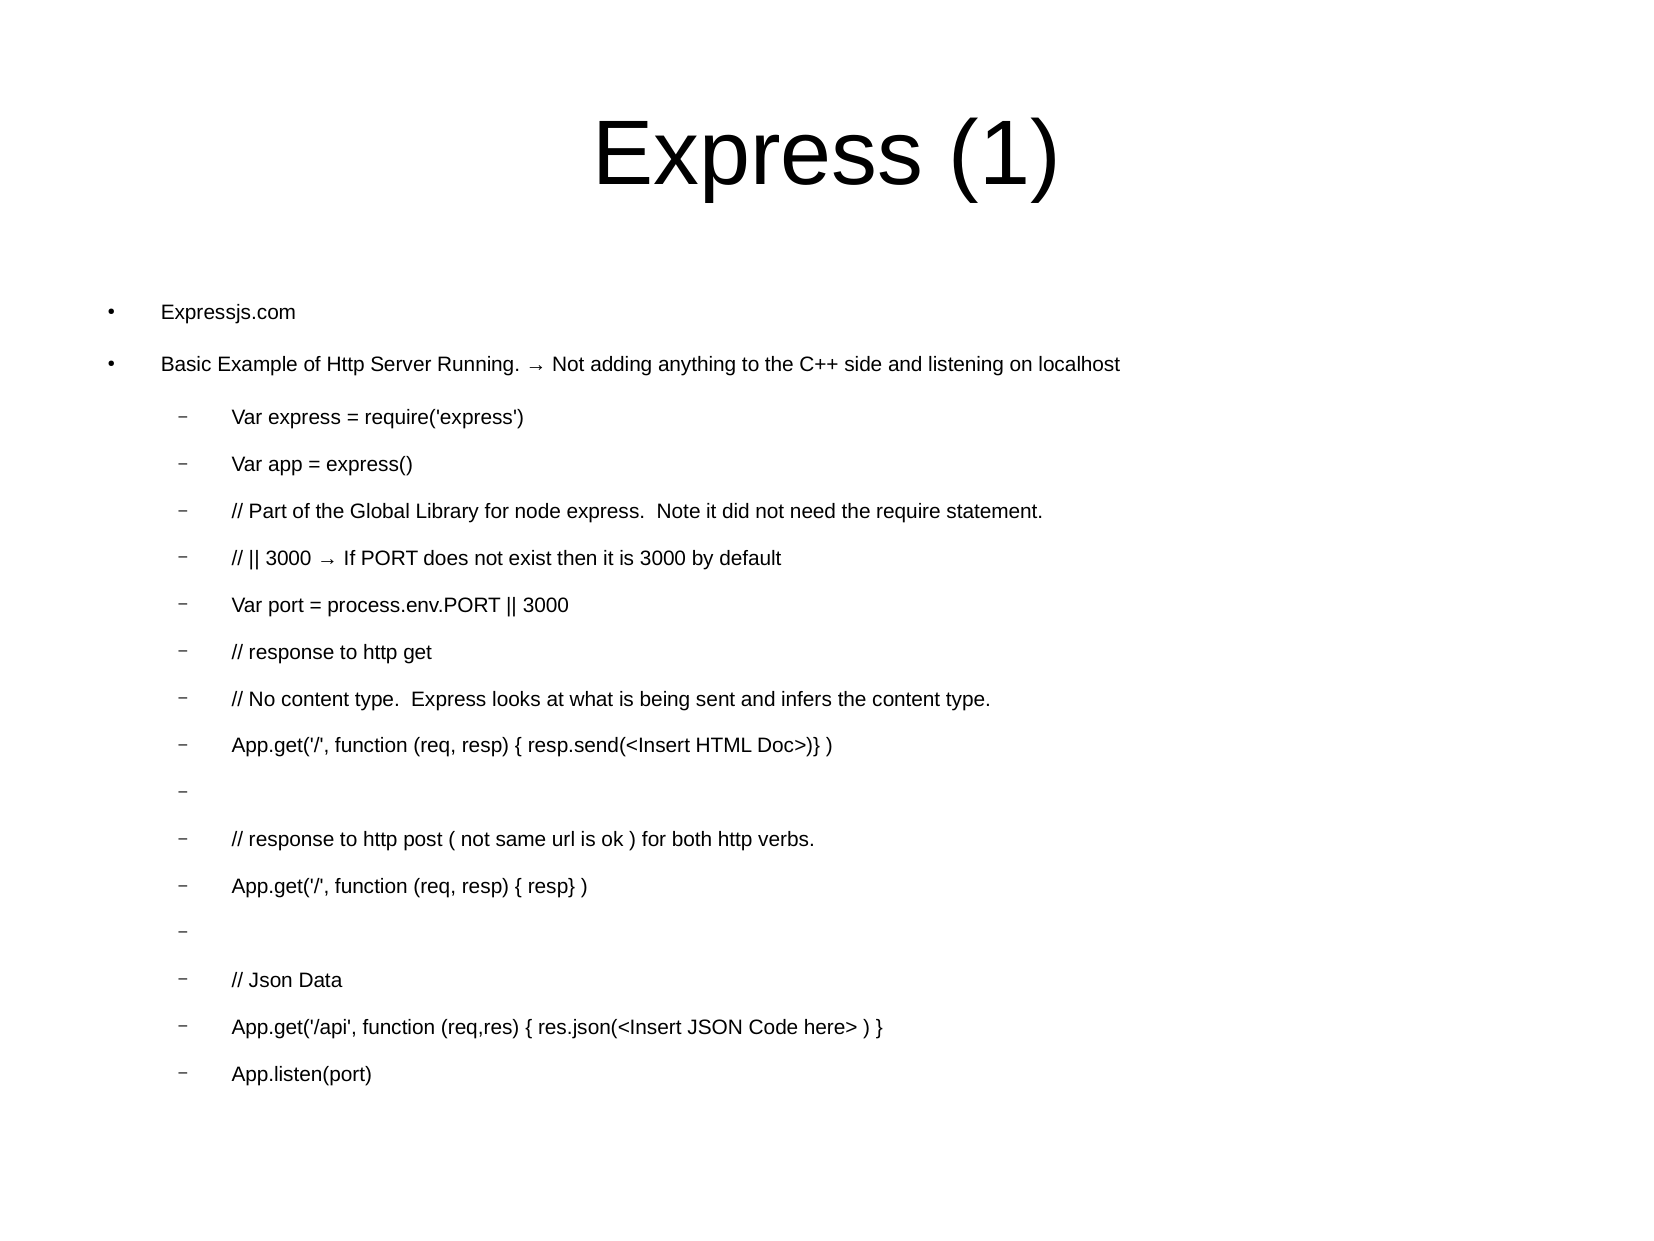

# Express (1)
Expressjs.com
Basic Example of Http Server Running. → Not adding anything to the C++ side and listening on localhost
Var express = require('express')
Var app = express()
// Part of the Global Library for node express. Note it did not need the require statement.
// || 3000 → If PORT does not exist then it is 3000 by default
Var port = process.env.PORT || 3000
// response to http get
// No content type. Express looks at what is being sent and infers the content type.
App.get('/', function (req, resp) { resp.send(<Insert HTML Doc>)} )
// response to http post ( not same url is ok ) for both http verbs.
App.get('/', function (req, resp) { resp} )
// Json Data
App.get('/api', function (req,res) { res.json(<Insert JSON Code here> ) }
App.listen(port)